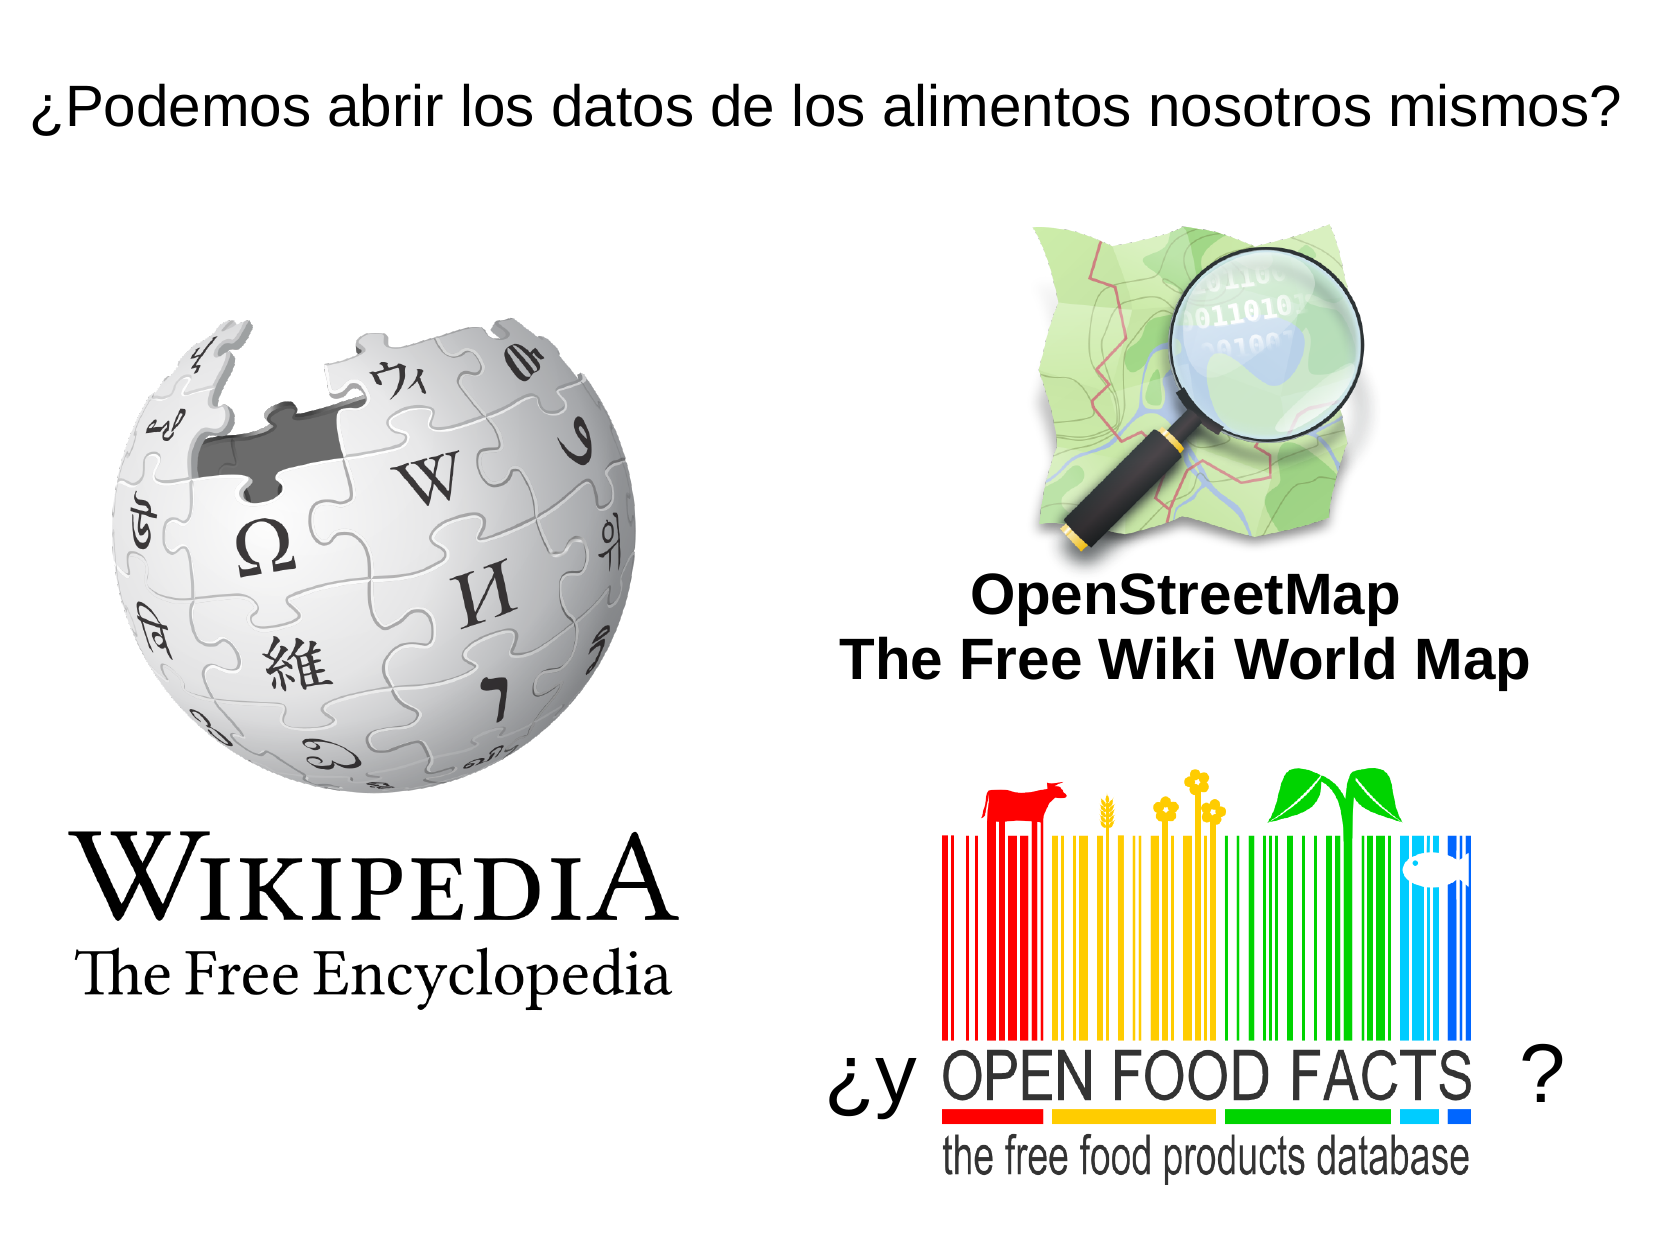

# ¿Podemos abrir los datos de los alimentos nosotros mismos?
OpenStreetMap
The Free Wiki World Map
¿y ?